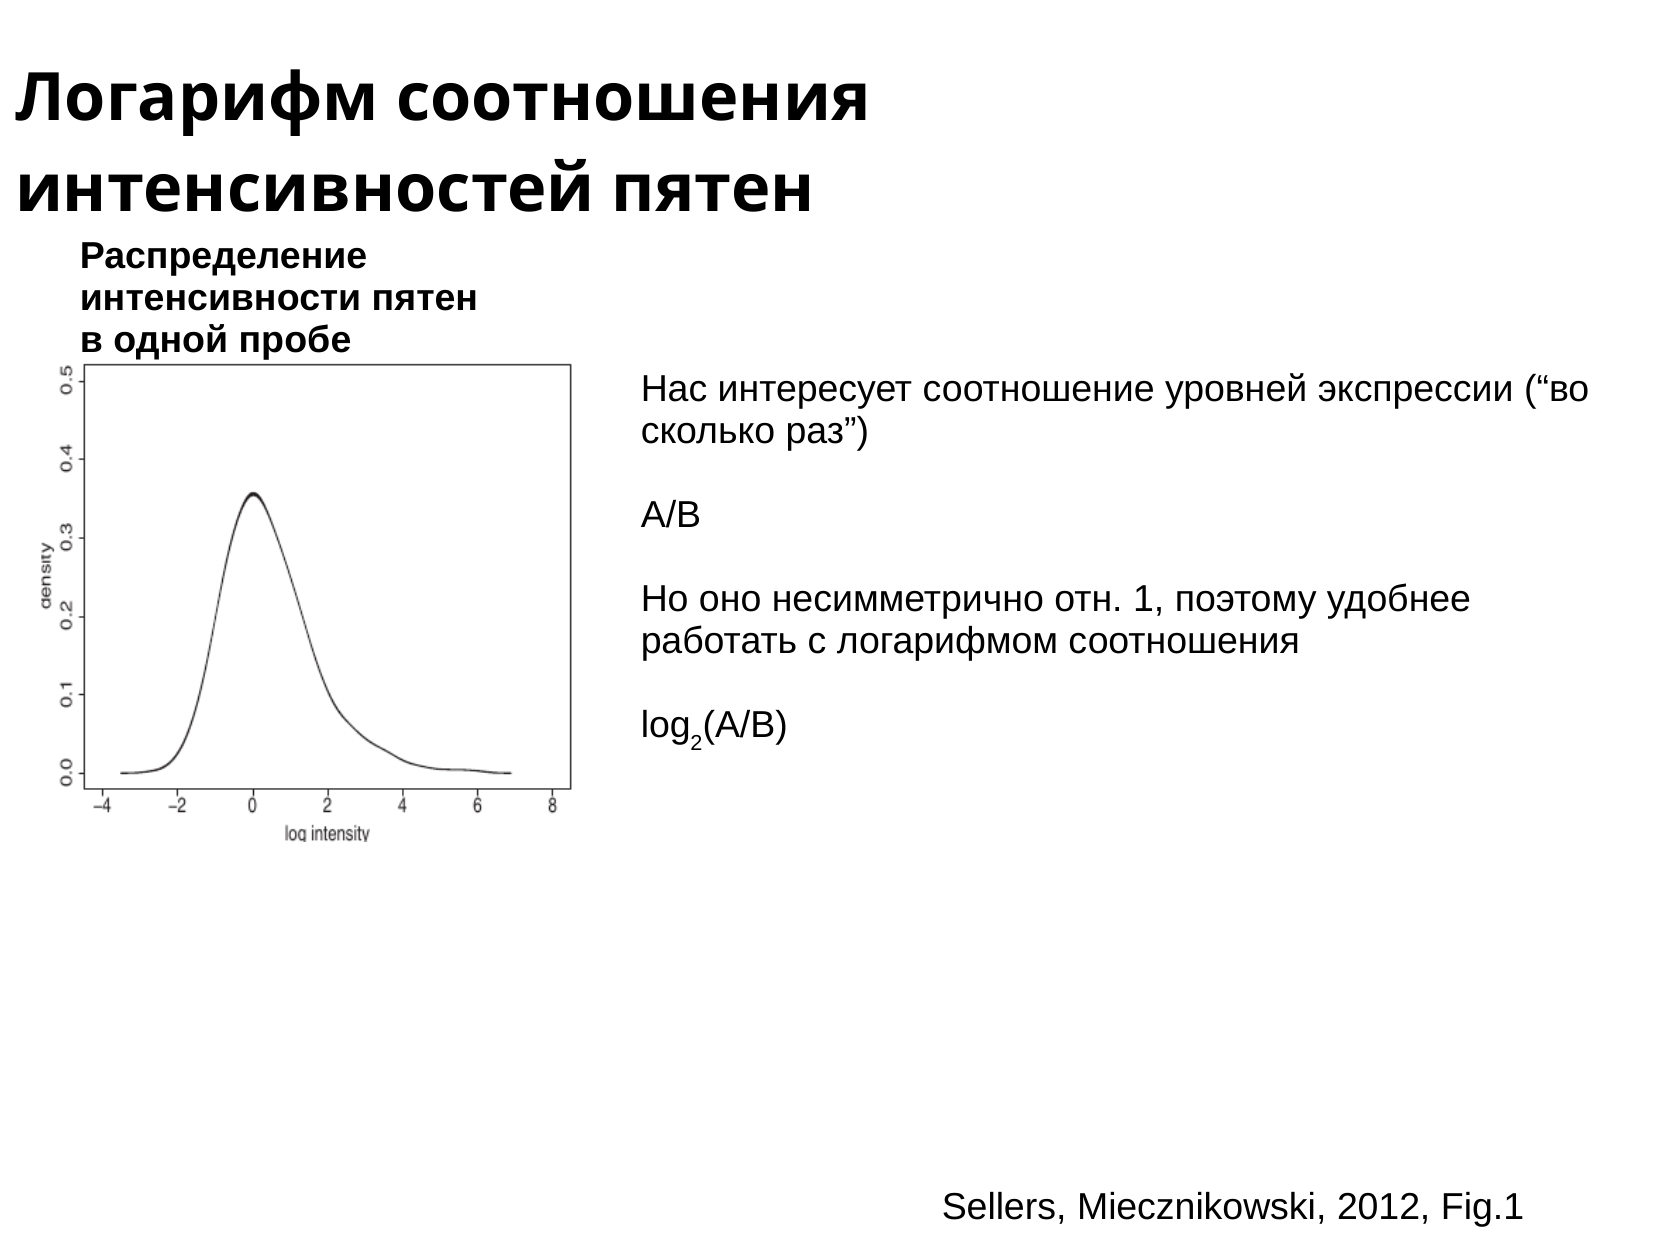

# Логарифм соотношения интенсивностей пятен
Распределение
интенсивности пятен
в одной пробе
Нас интересует соотношение уровней экспрессии (“во сколько раз”)
A/B
Но оно несимметрично отн. 1, поэтому удобнее работать с логарифмом соотношения
log2(A/B)
Sellers, Miecznikowski, 2012, Fig.1